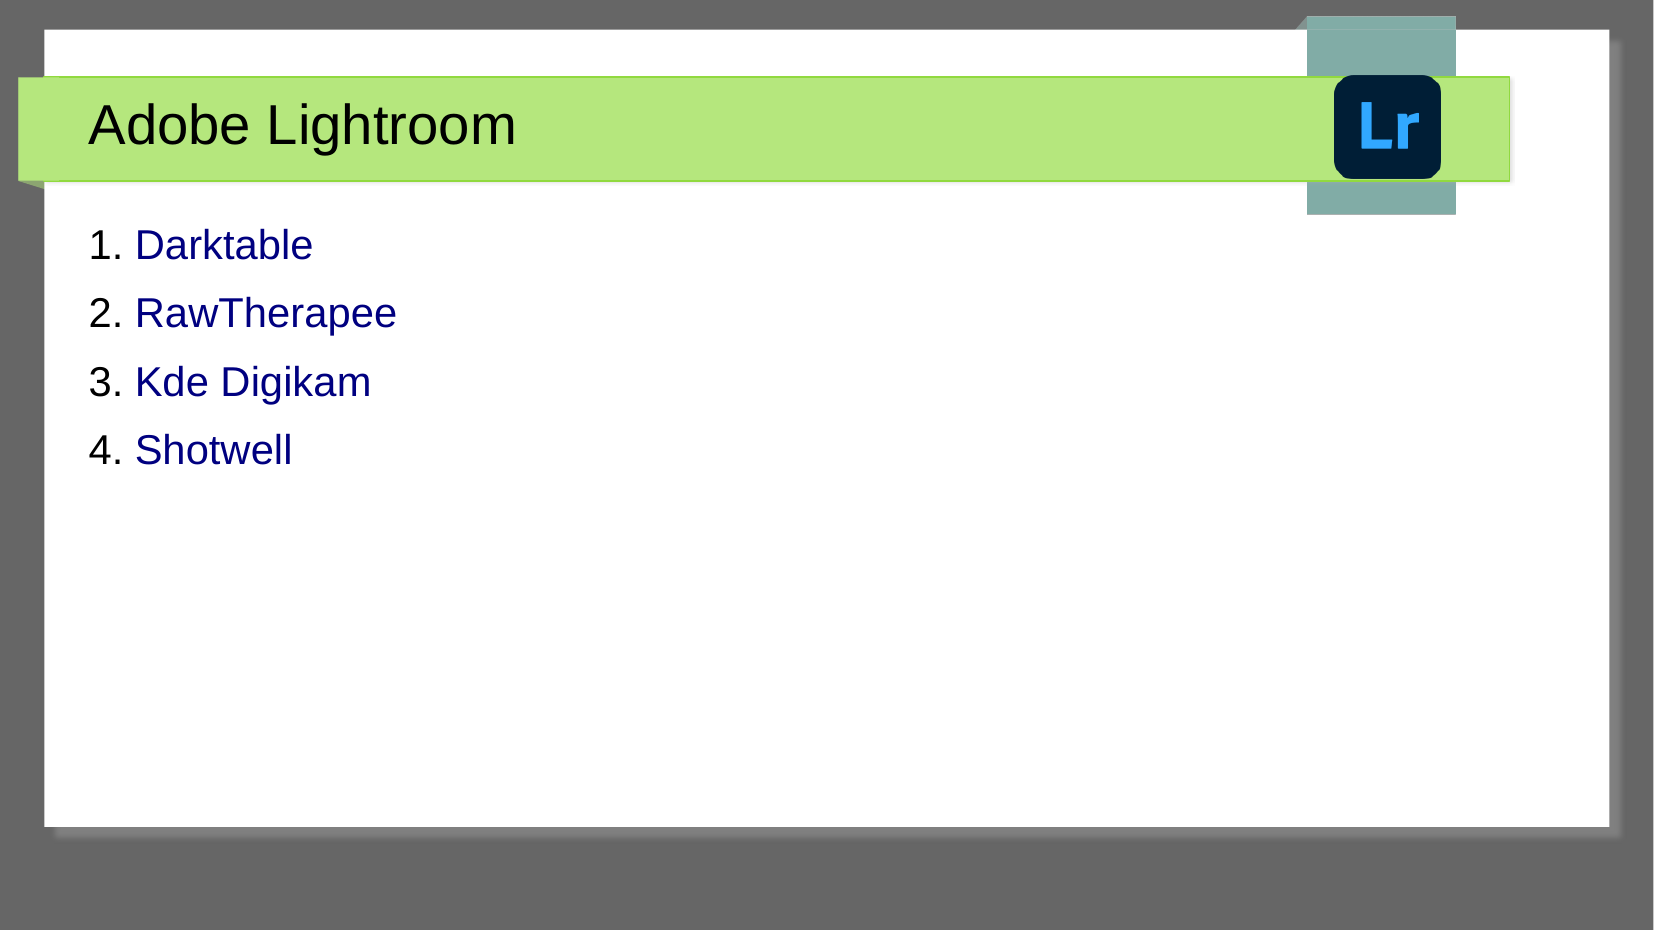

# Adobe Lightroom
1. Darktable
2. RawTherapee
3. Kde Digikam
4. Shotwell